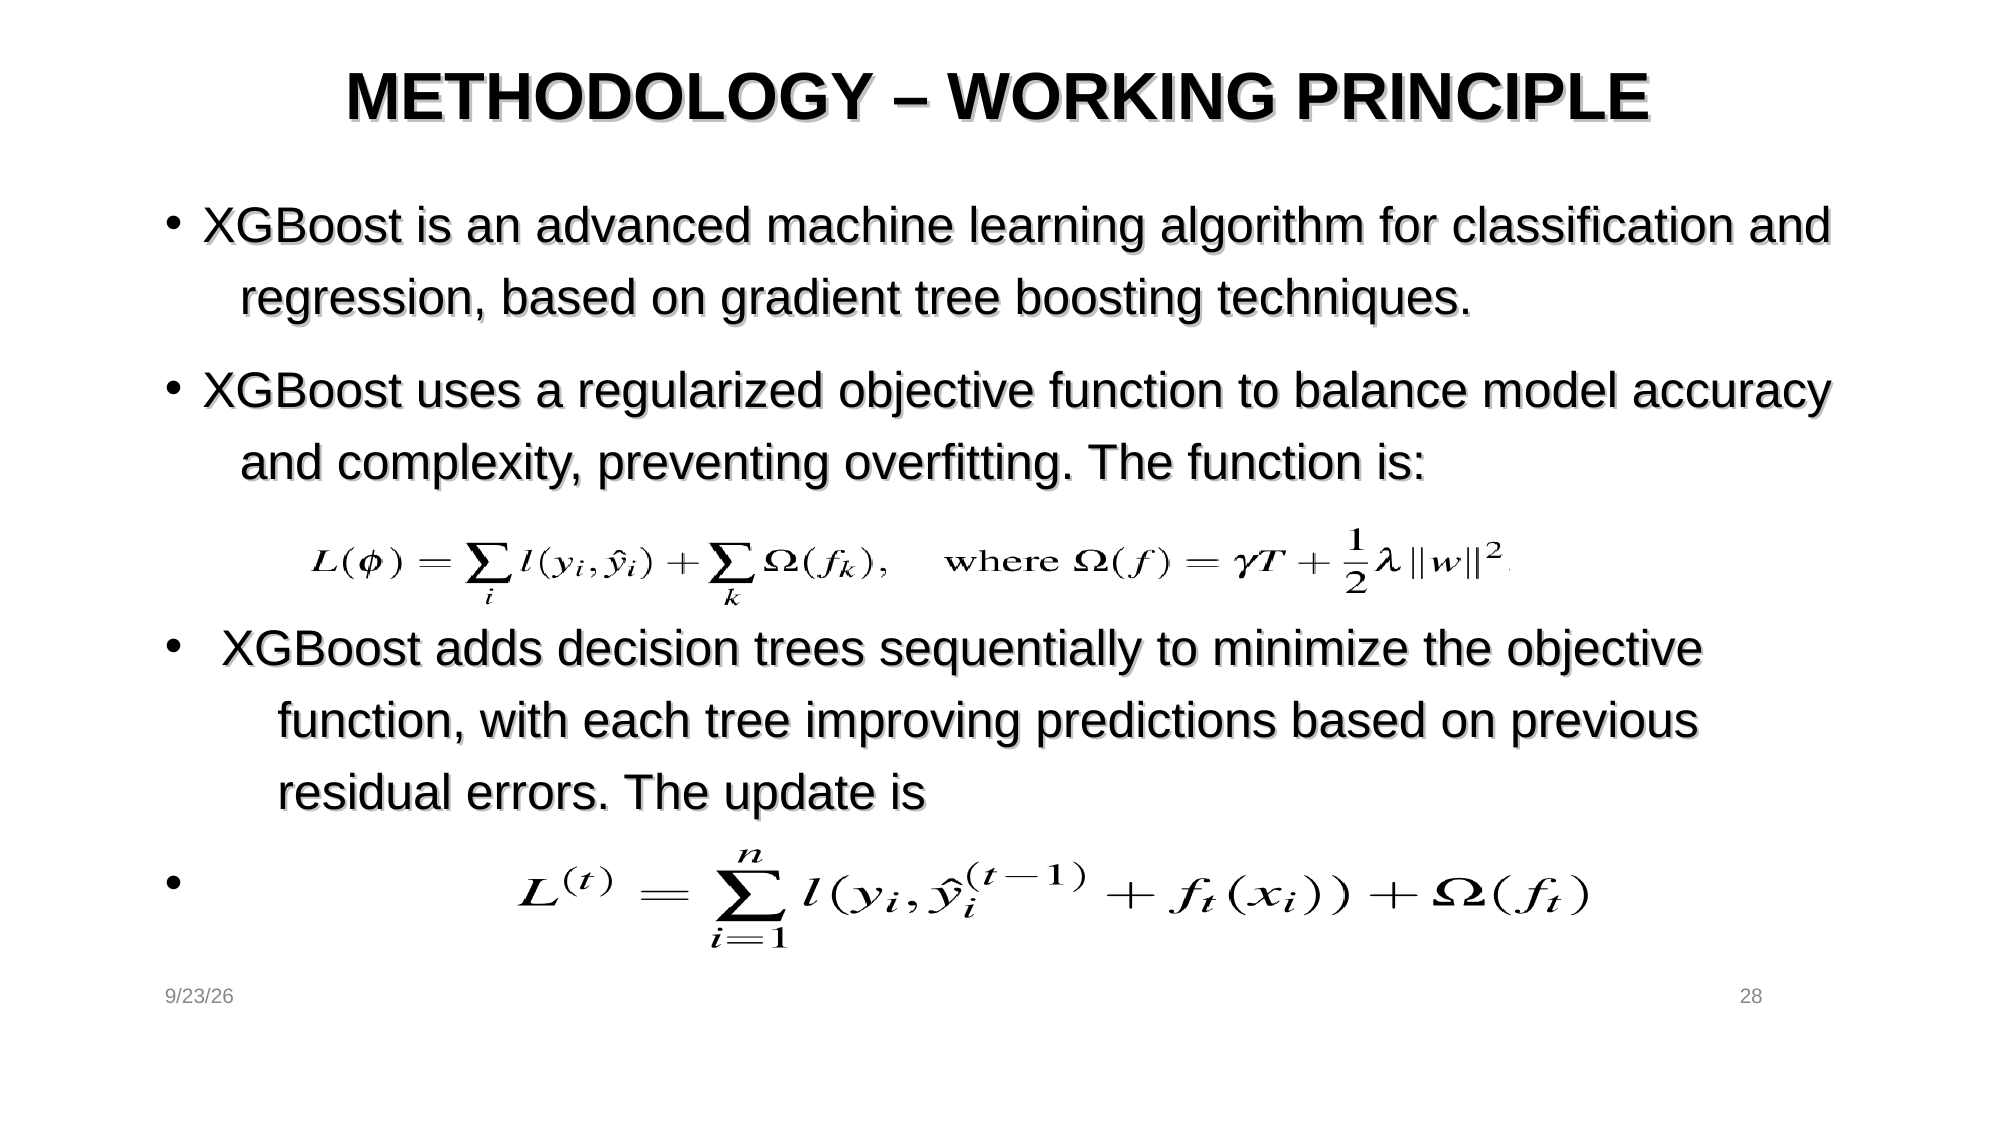

# Methodology – Working principle
XGBoost is an advanced machine learning algorithm for classification and regression, based on gradient tree boosting techniques.
XGBoost uses a regularized objective function to balance model accuracy and complexity, preventing overfitting. The function is:
XGBoost adds decision trees sequentially to minimize the objective function, with each tree improving predictions based on previous residual errors. The update is